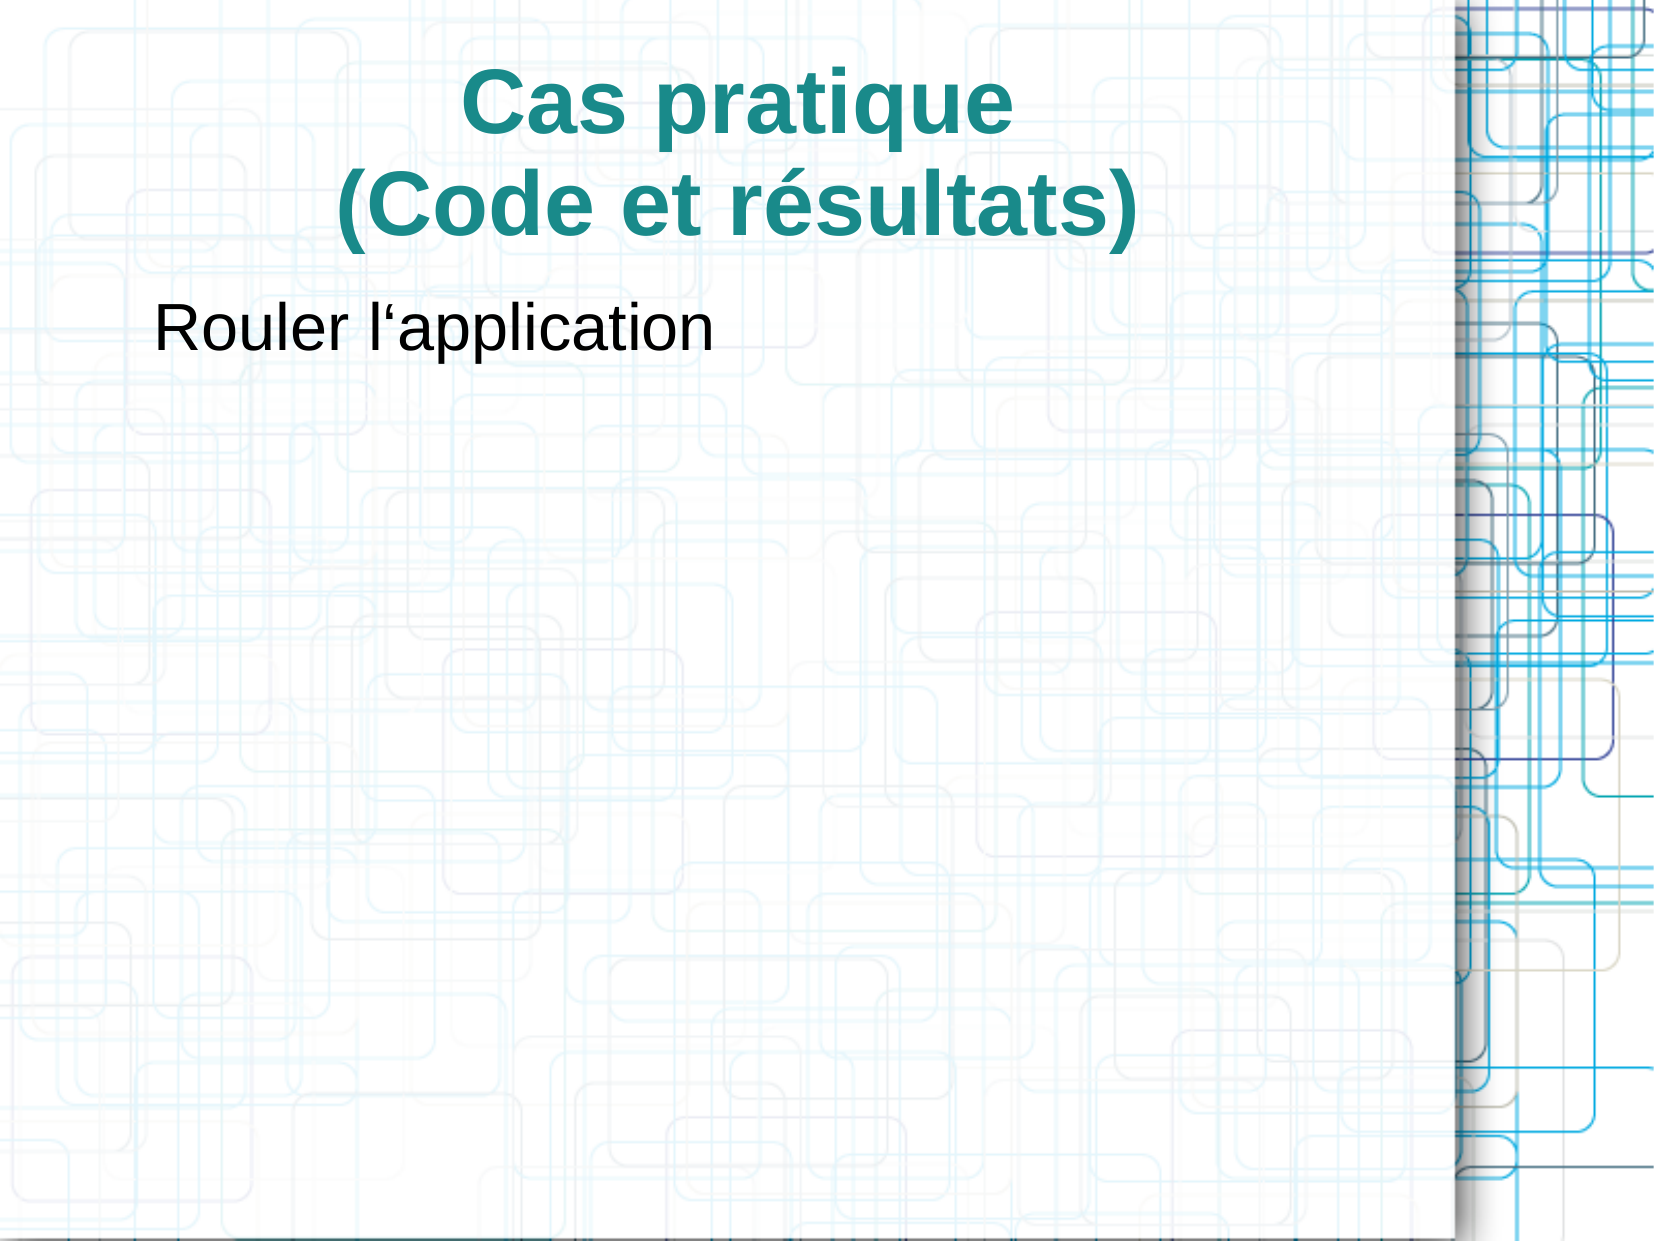

# Cas pratique (Code et résultats)
Rouler l‘application